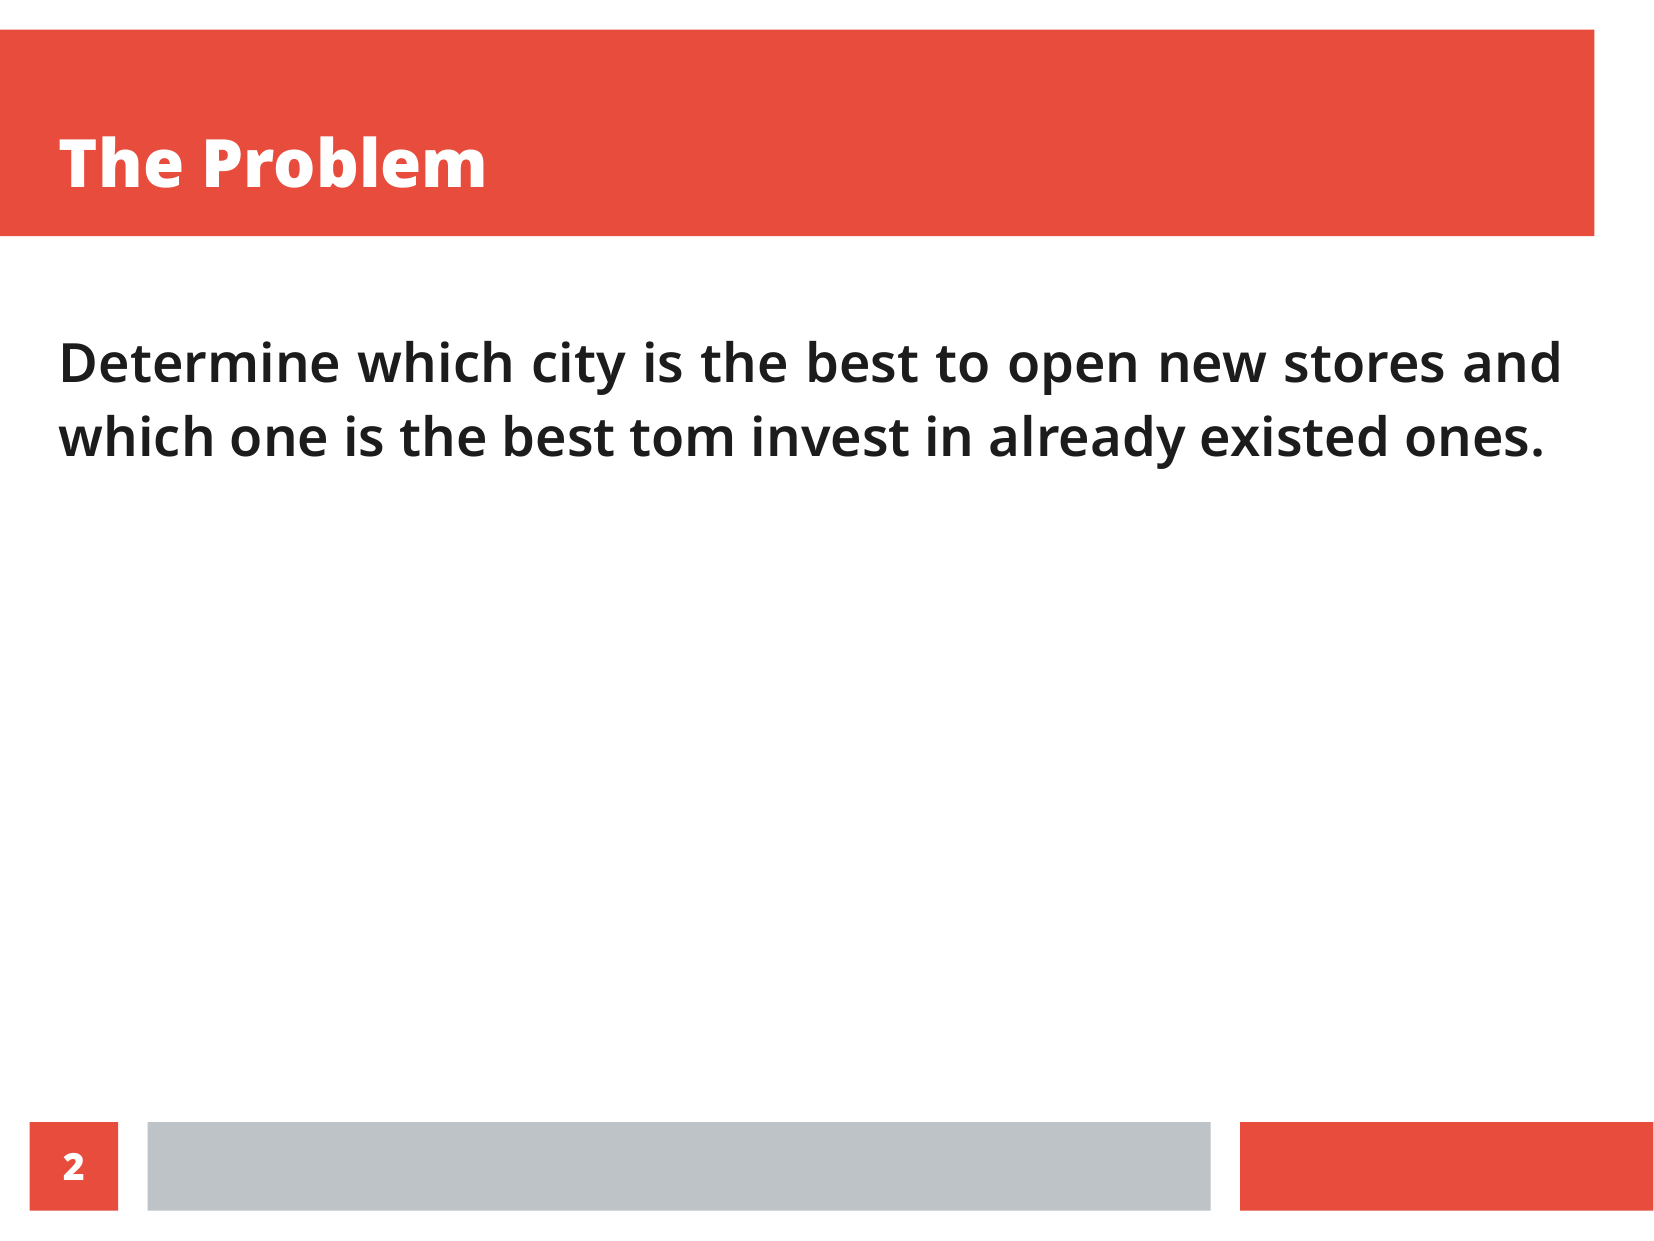

# The Problem
Determine which city is the best to open new stores and which one is the best tom invest in already existed ones.
2